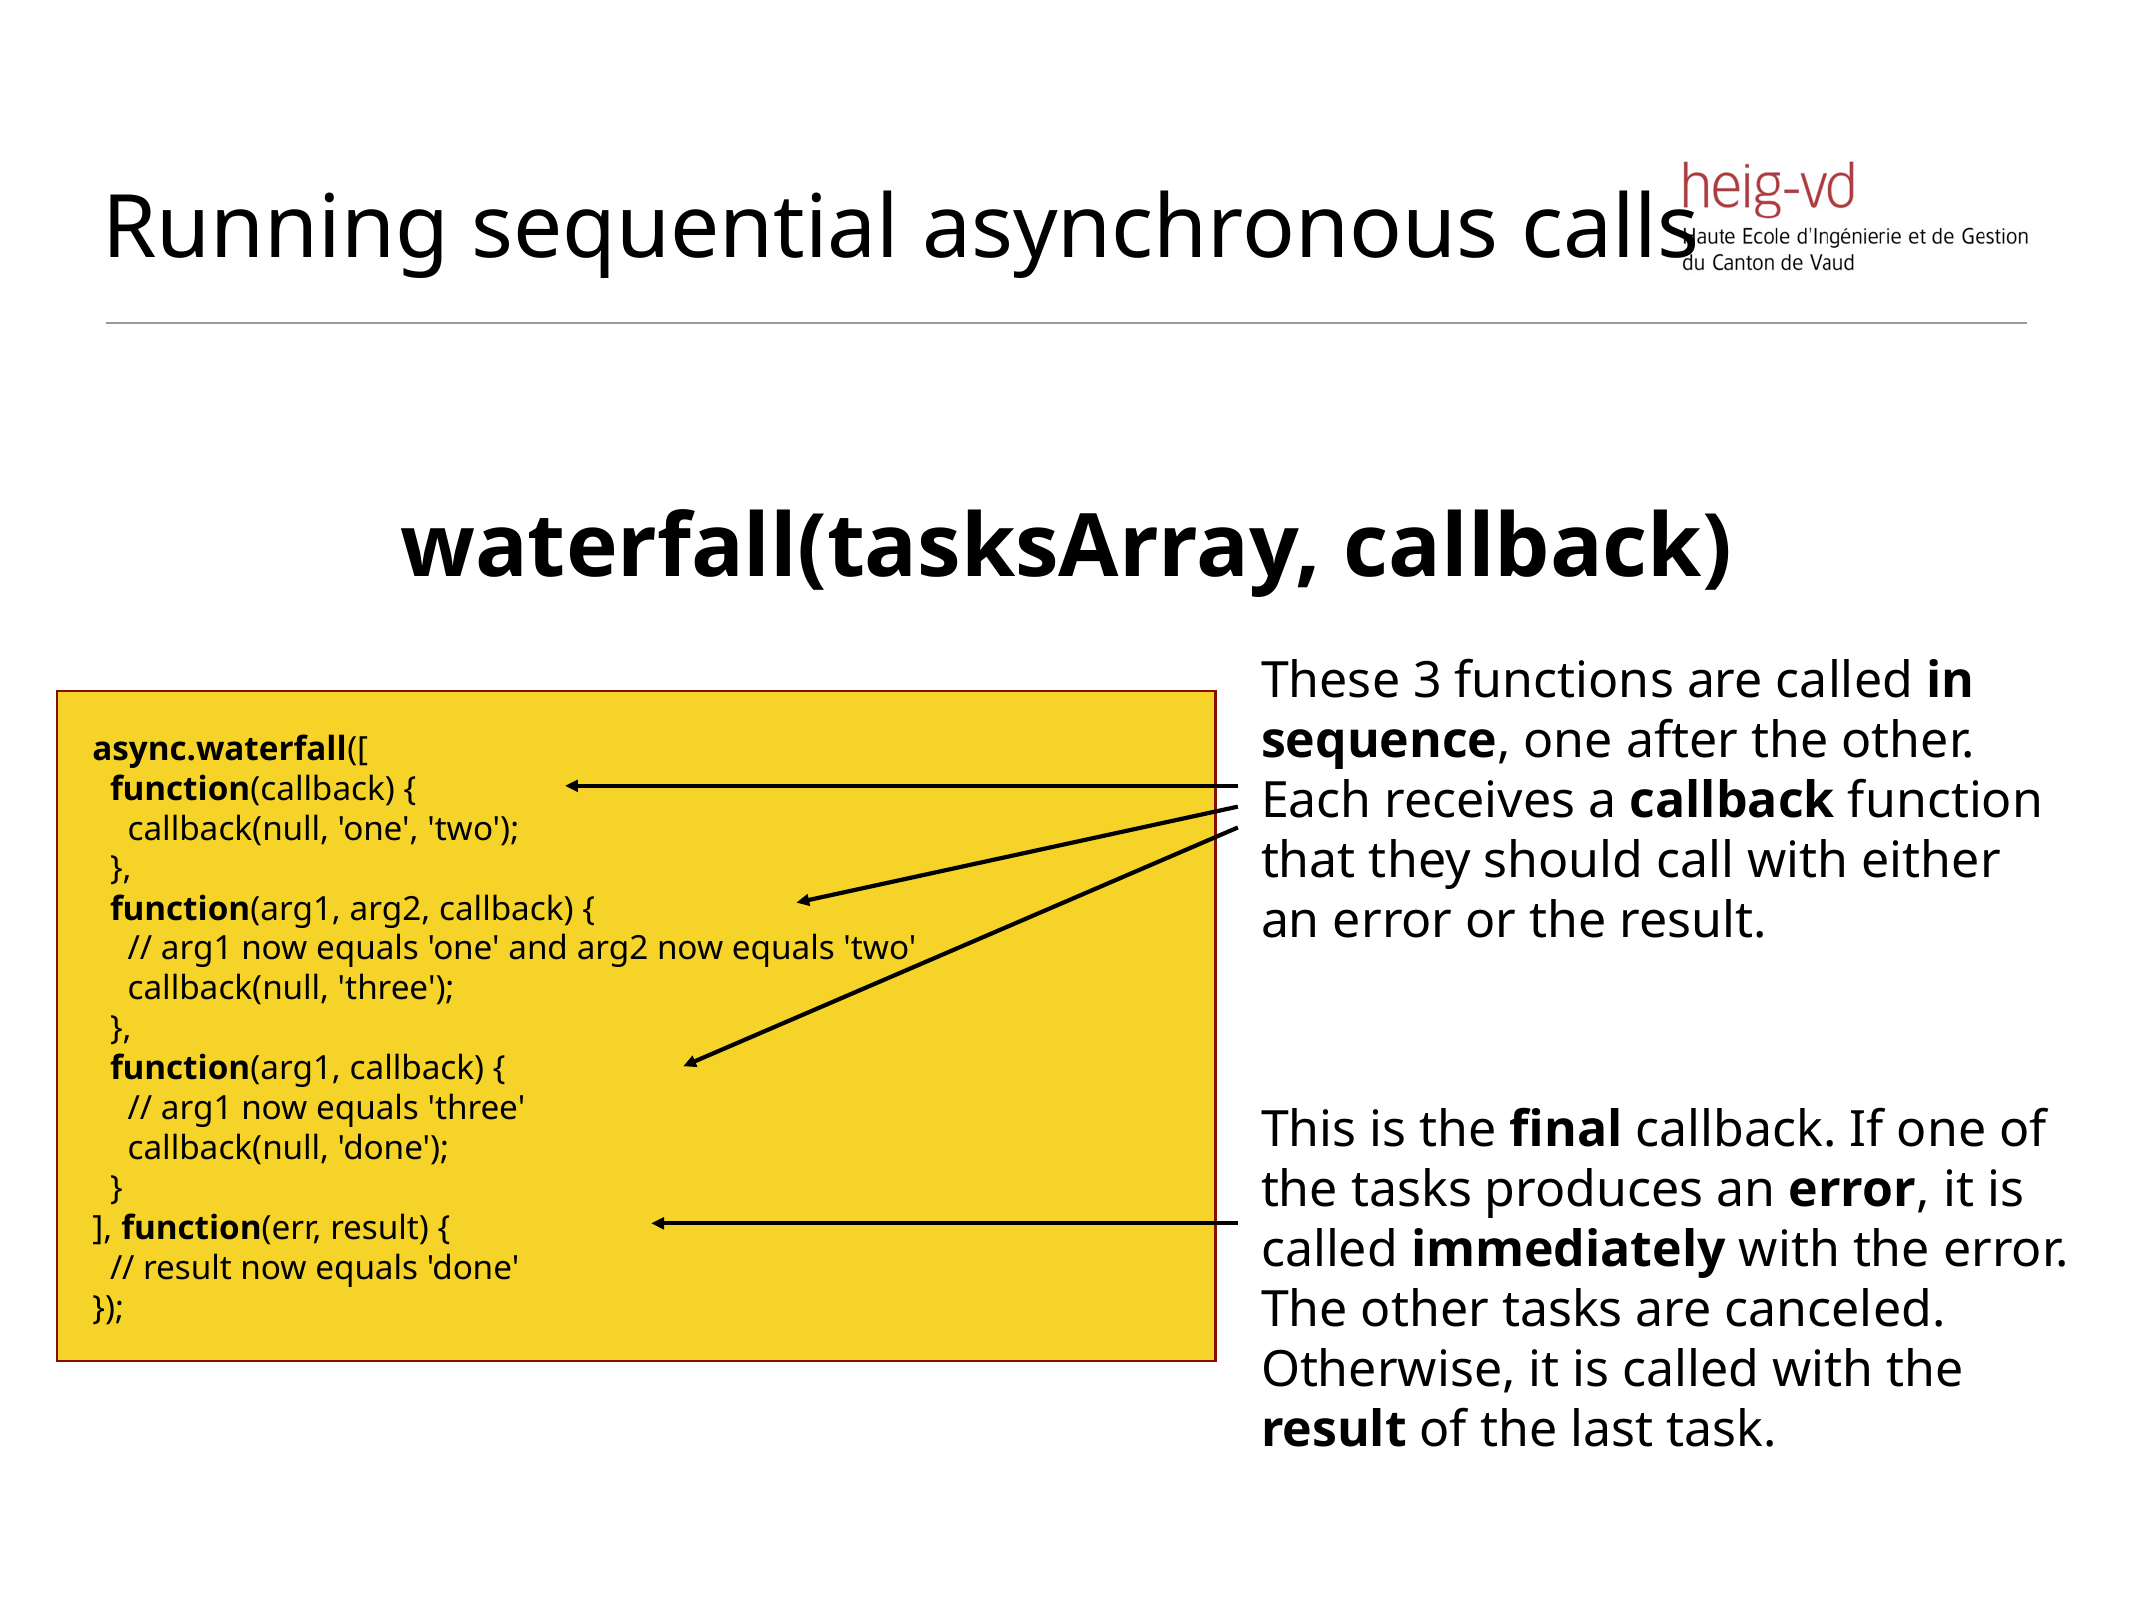

# Running sequential asynchronous calls
waterfall(tasksArray, callback)
These 3 functions are called in sequence, one after the other. Each receives a callback function that they should call with either an error or the result.
async.waterfall([
 function(callback) {
 callback(null, 'one', 'two');
 },
 function(arg1, arg2, callback) {
 // arg1 now equals 'one' and arg2 now equals 'two'
 callback(null, 'three');
 },
 function(arg1, callback) {
 // arg1 now equals 'three'
 callback(null, 'done');
 }
], function(err, result) {
 // result now equals 'done'
});
This is the final callback. If one of the tasks produces an error, it is called immediately with the error. The other tasks are canceled. Otherwise, it is called with the result of the last task.